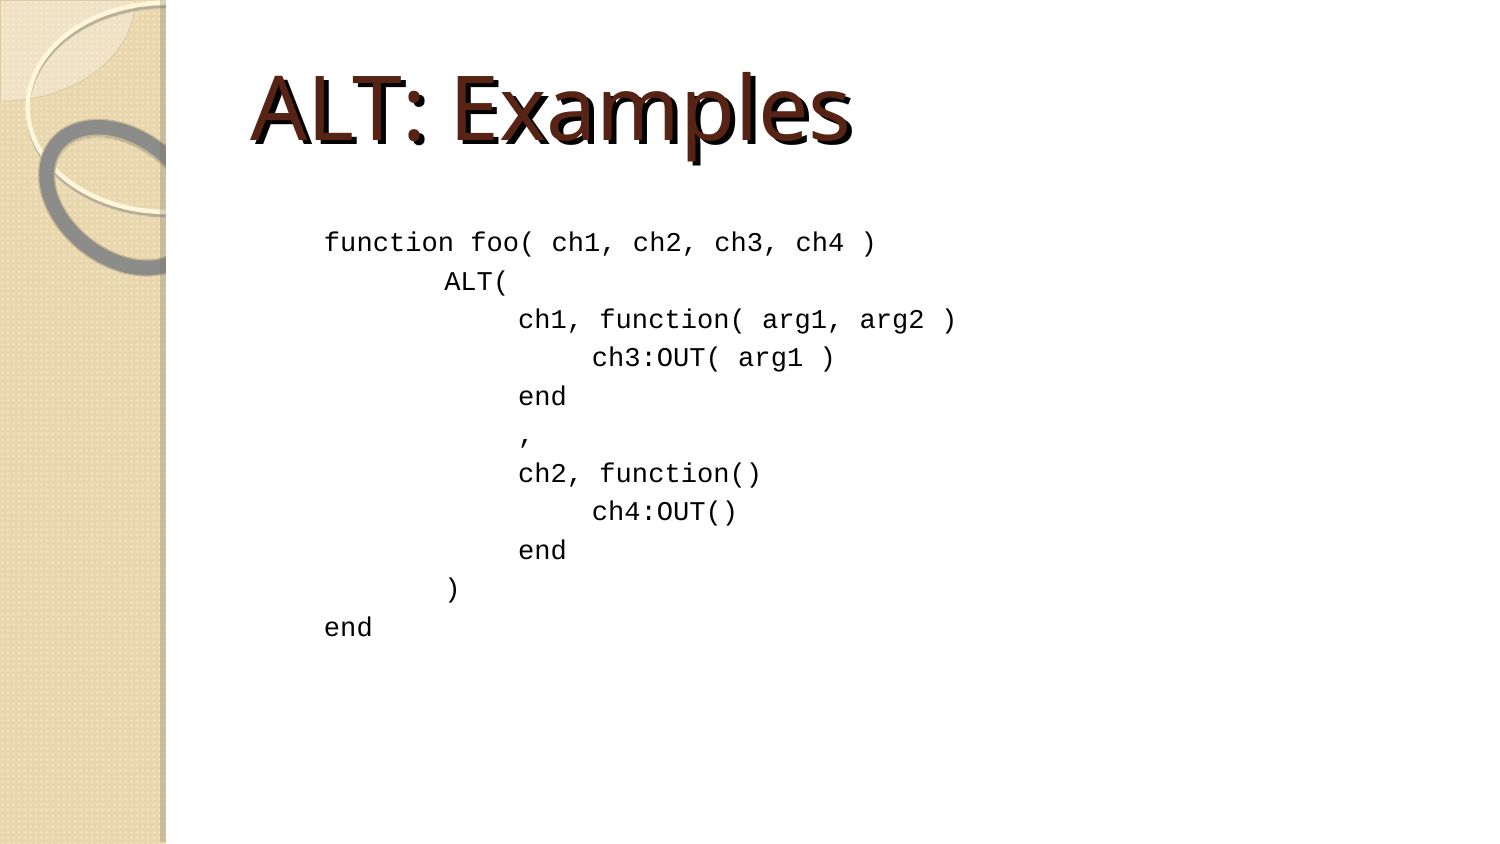

# ALT: Examples
function foo( ch1, ch2, ch3, ch4 )
	ALT(
		ch1, function( arg1, arg2 )
			ch3:OUT( arg1 )
		end
		,
		ch2, function()
			ch4:OUT()
		end
	)
end